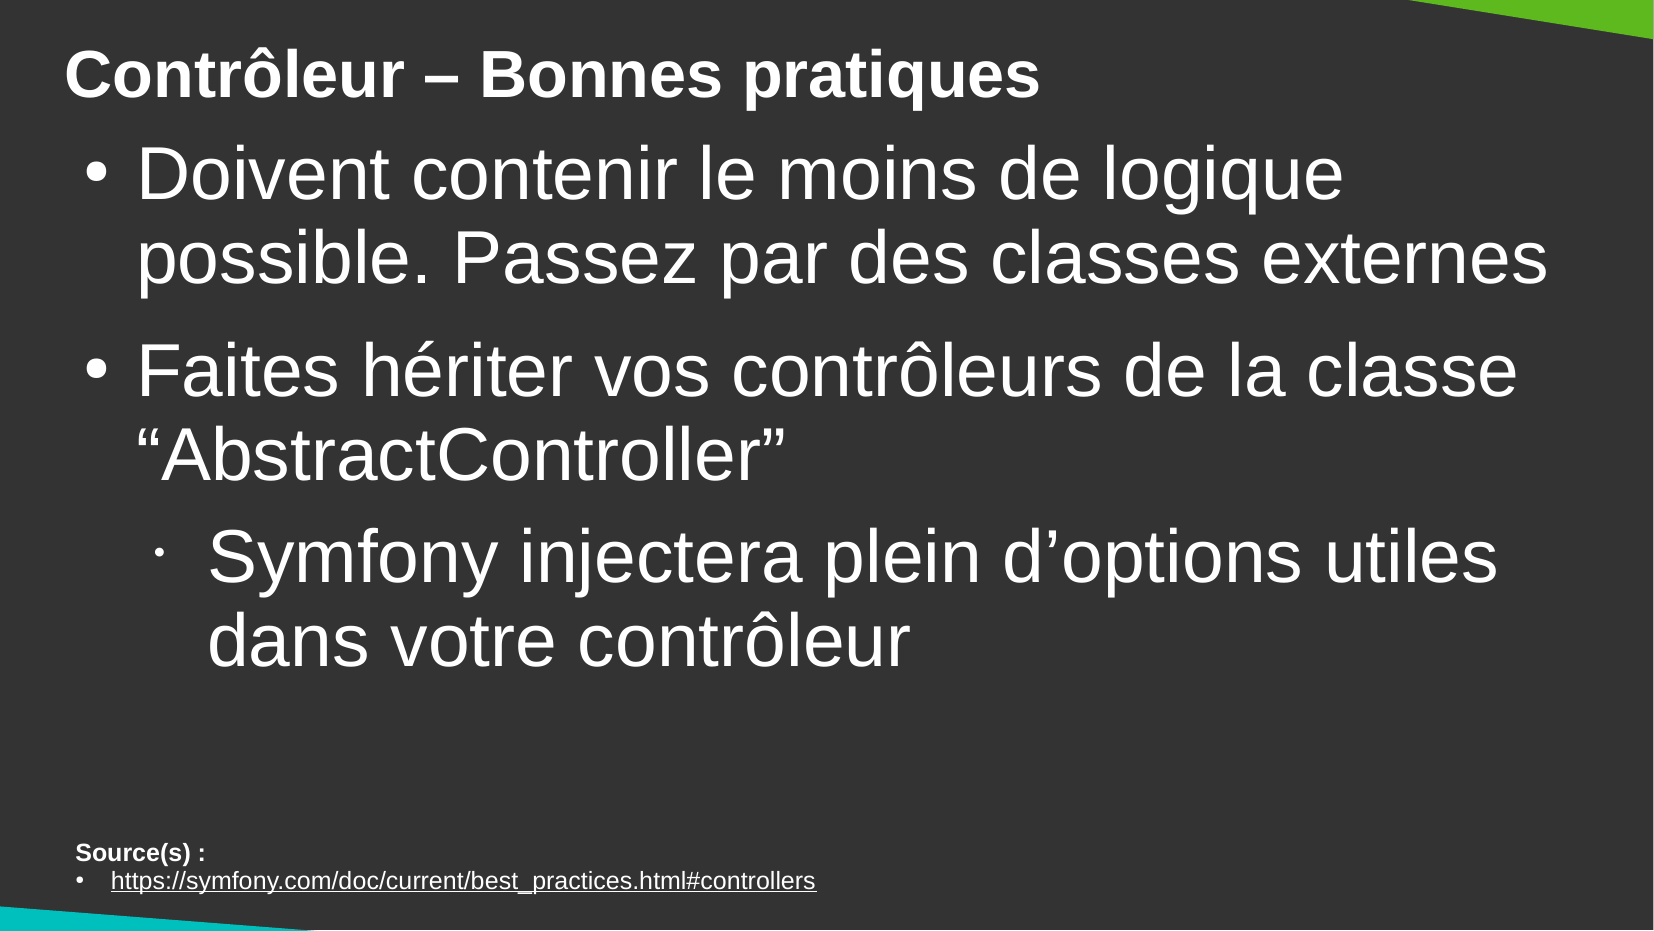

# Contrôleur – Bonnes pratiques
Doivent contenir le moins de logique possible. Passez par des classes externes
Faites hériter vos contrôleurs de la classe “AbstractController”
Symfony injectera plein d’options utiles dans votre contrôleur
Source(s) :
https://symfony.com/doc/current/best_practices.html#controllers